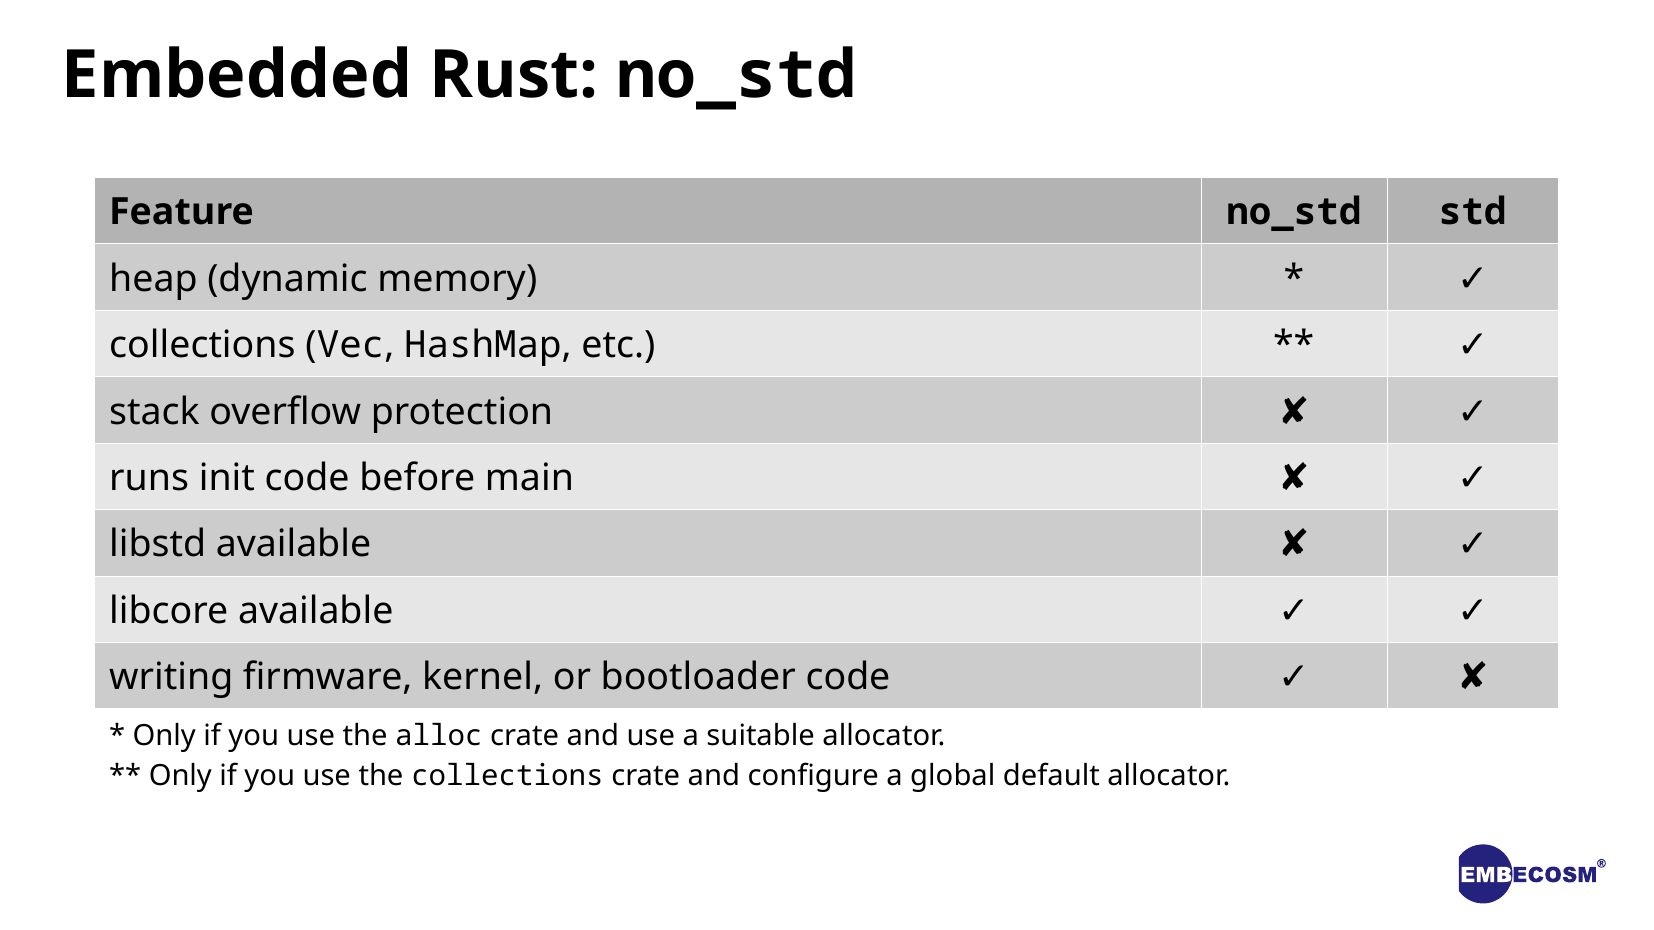

# Embedded Rust: no_std
| Feature | no\_std | std |
| --- | --- | --- |
| heap (dynamic memory) | \* | ✓ |
| collections (Vec, HashMap, etc.) | \*\* | ✓ |
| stack overflow protection | ✘ | ✓ |
| runs init code before main | ✘ | ✓ |
| libstd available | ✘ | ✓ |
| libcore available | ✓ | ✓ |
| writing firmware, kernel, or bootloader code | ✓ | ✘ |
* Only if you use the alloc crate and use a suitable allocator.
** Only if you use the collections crate and configure a global default allocator.